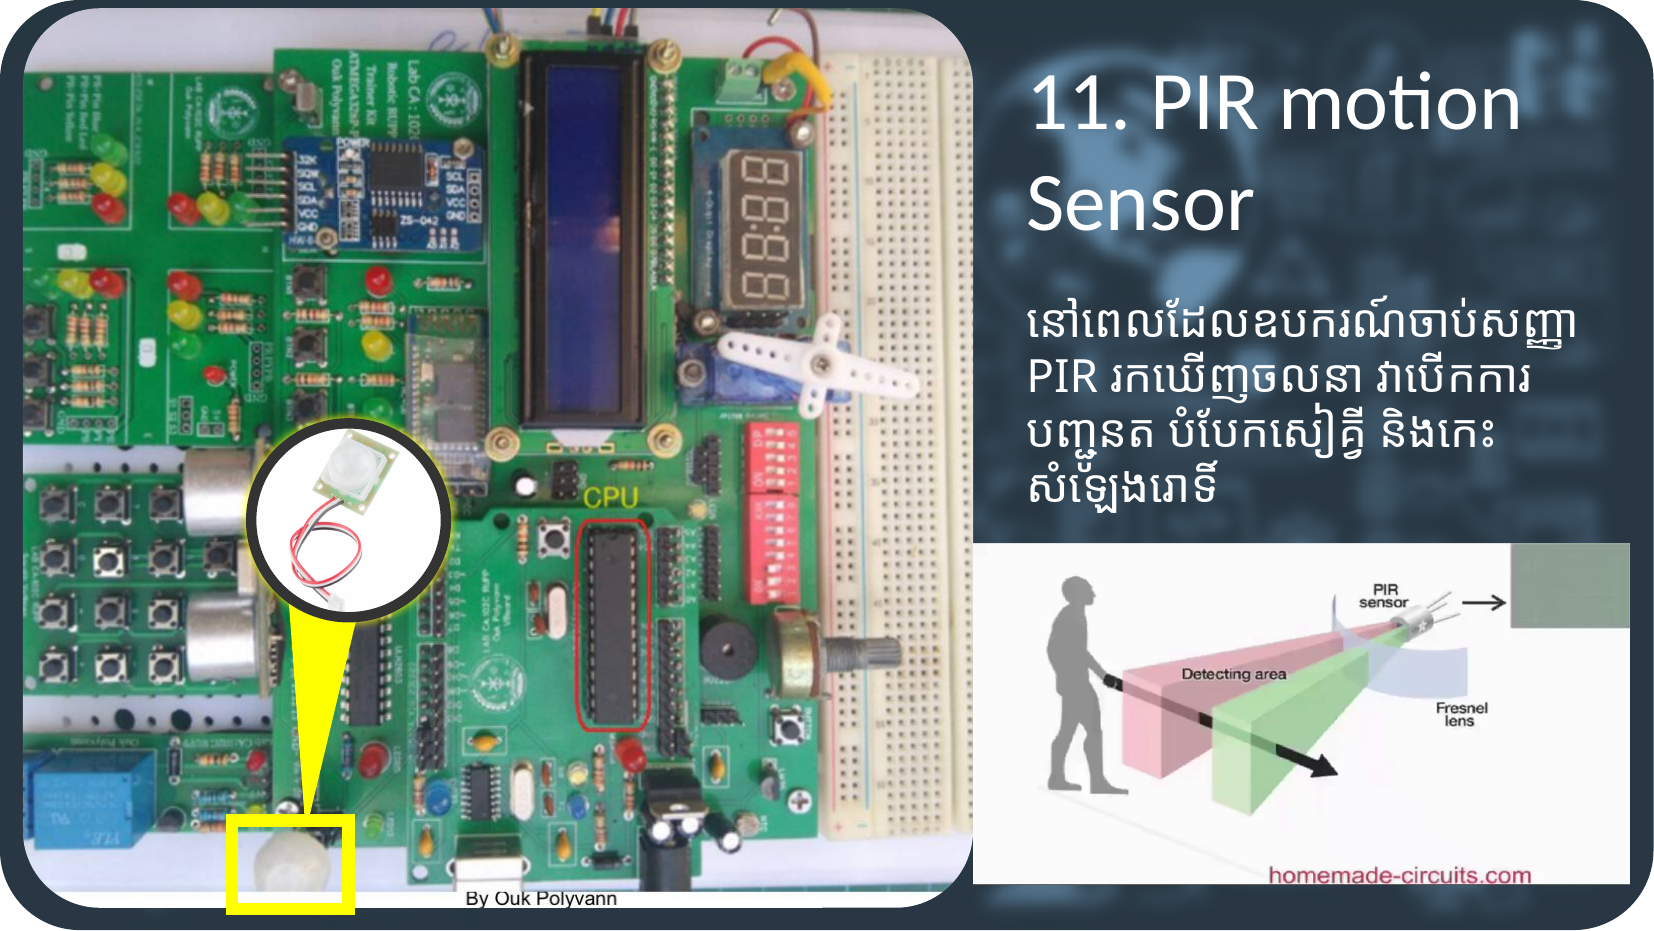

11. PIR motion Sensor
នៅពេលដែលឧបករណ៍ចាប់សញ្ញា PIR រកឃើញចលនា វាបើកការបញ្ជូនត បំបែកសៀគ្វី និងកេះសំឡេងរោទិ៍
This Photo by Unknown Author is licensed under CC BY